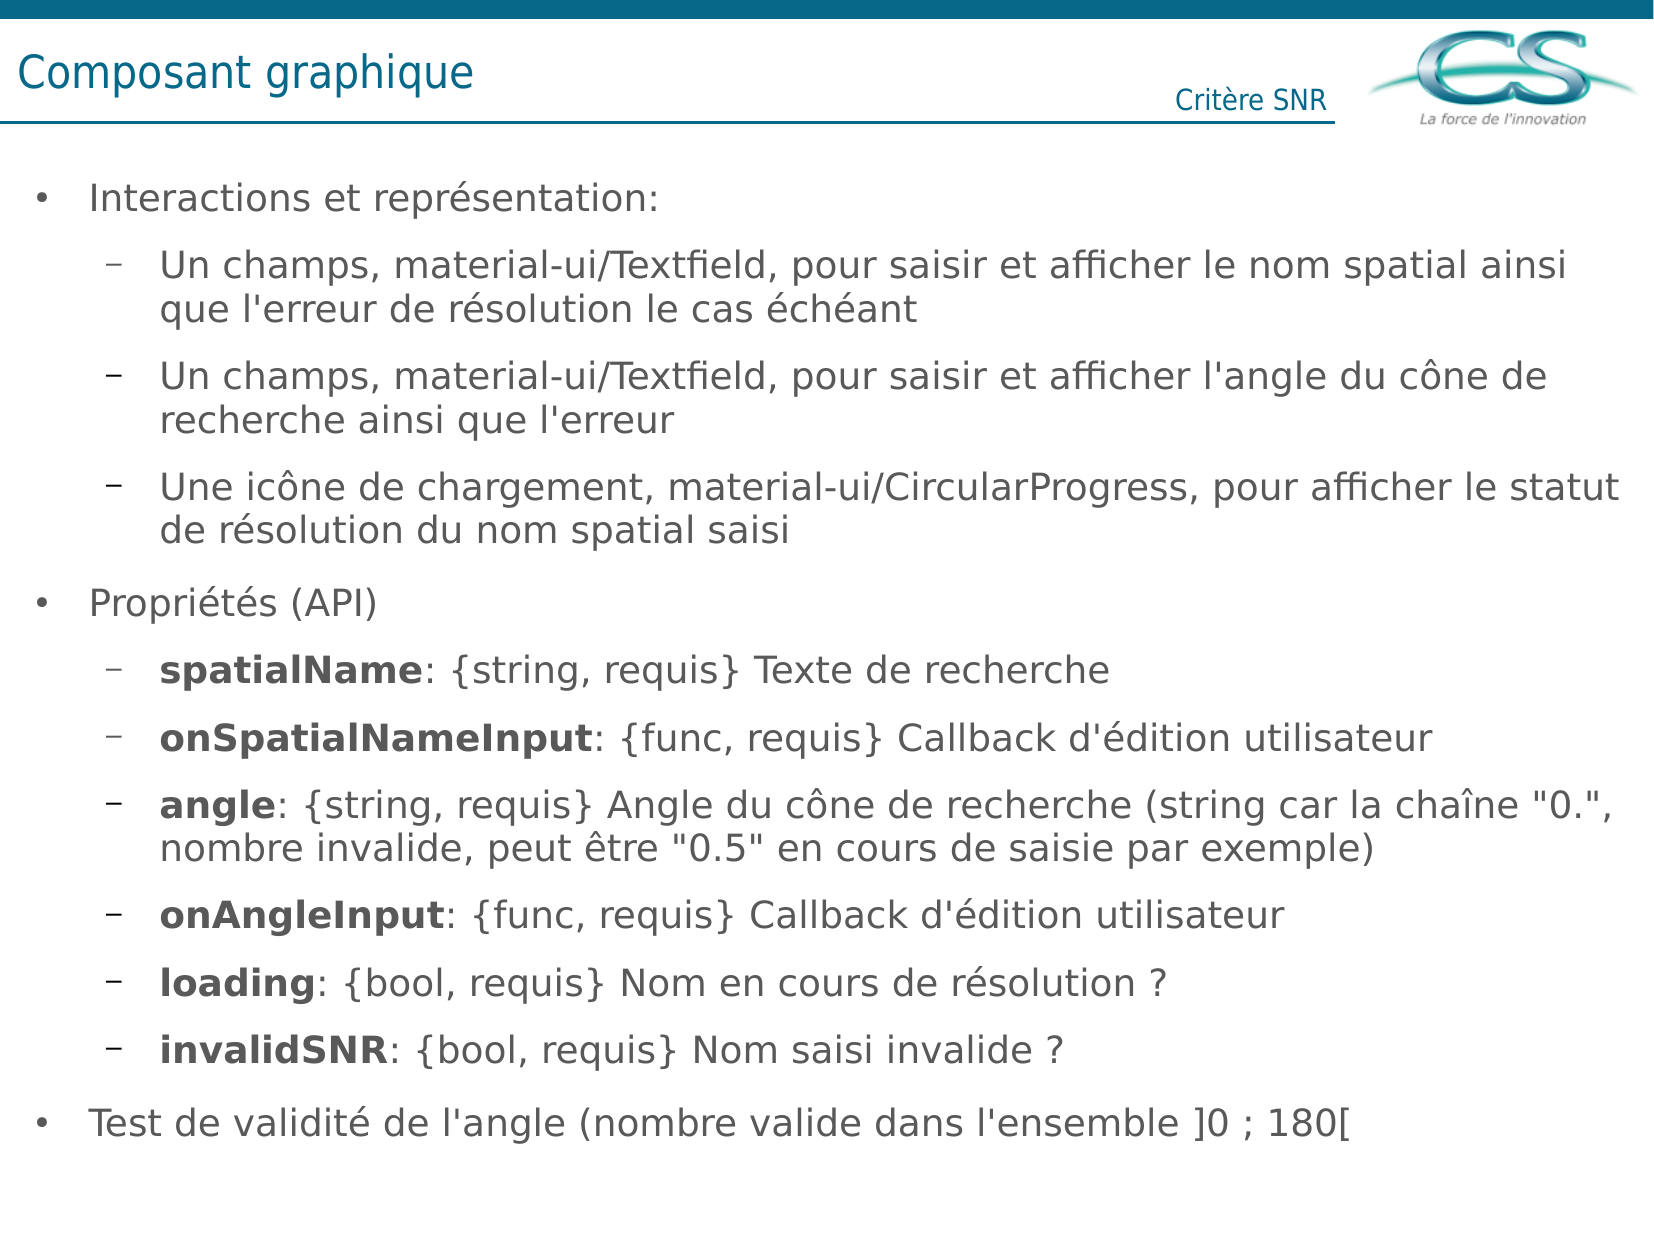

Composant graphique
Critère SNR
# Interactions et représentation:
Un champs, material-ui/Textfield, pour saisir et afficher le nom spatial ainsi que l'erreur de résolution le cas échéant
Un champs, material-ui/Textfield, pour saisir et afficher l'angle du cône de recherche ainsi que l'erreur
Une icône de chargement, material-ui/CircularProgress, pour afficher le statut de résolution du nom spatial saisi
Propriétés (API)
spatialName: {string, requis} Texte de recherche
onSpatialNameInput: {func, requis} Callback d'édition utilisateur
angle: {string, requis} Angle du cône de recherche (string car la chaîne "0.", nombre invalide, peut être "0.5" en cours de saisie par exemple)
onAngleInput: {func, requis} Callback d'édition utilisateur
loading: {bool, requis} Nom en cours de résolution ?
invalidSNR: {bool, requis} Nom saisi invalide ?
Test de validité de l'angle (nombre valide dans l'ensemble ]0 ; 180[